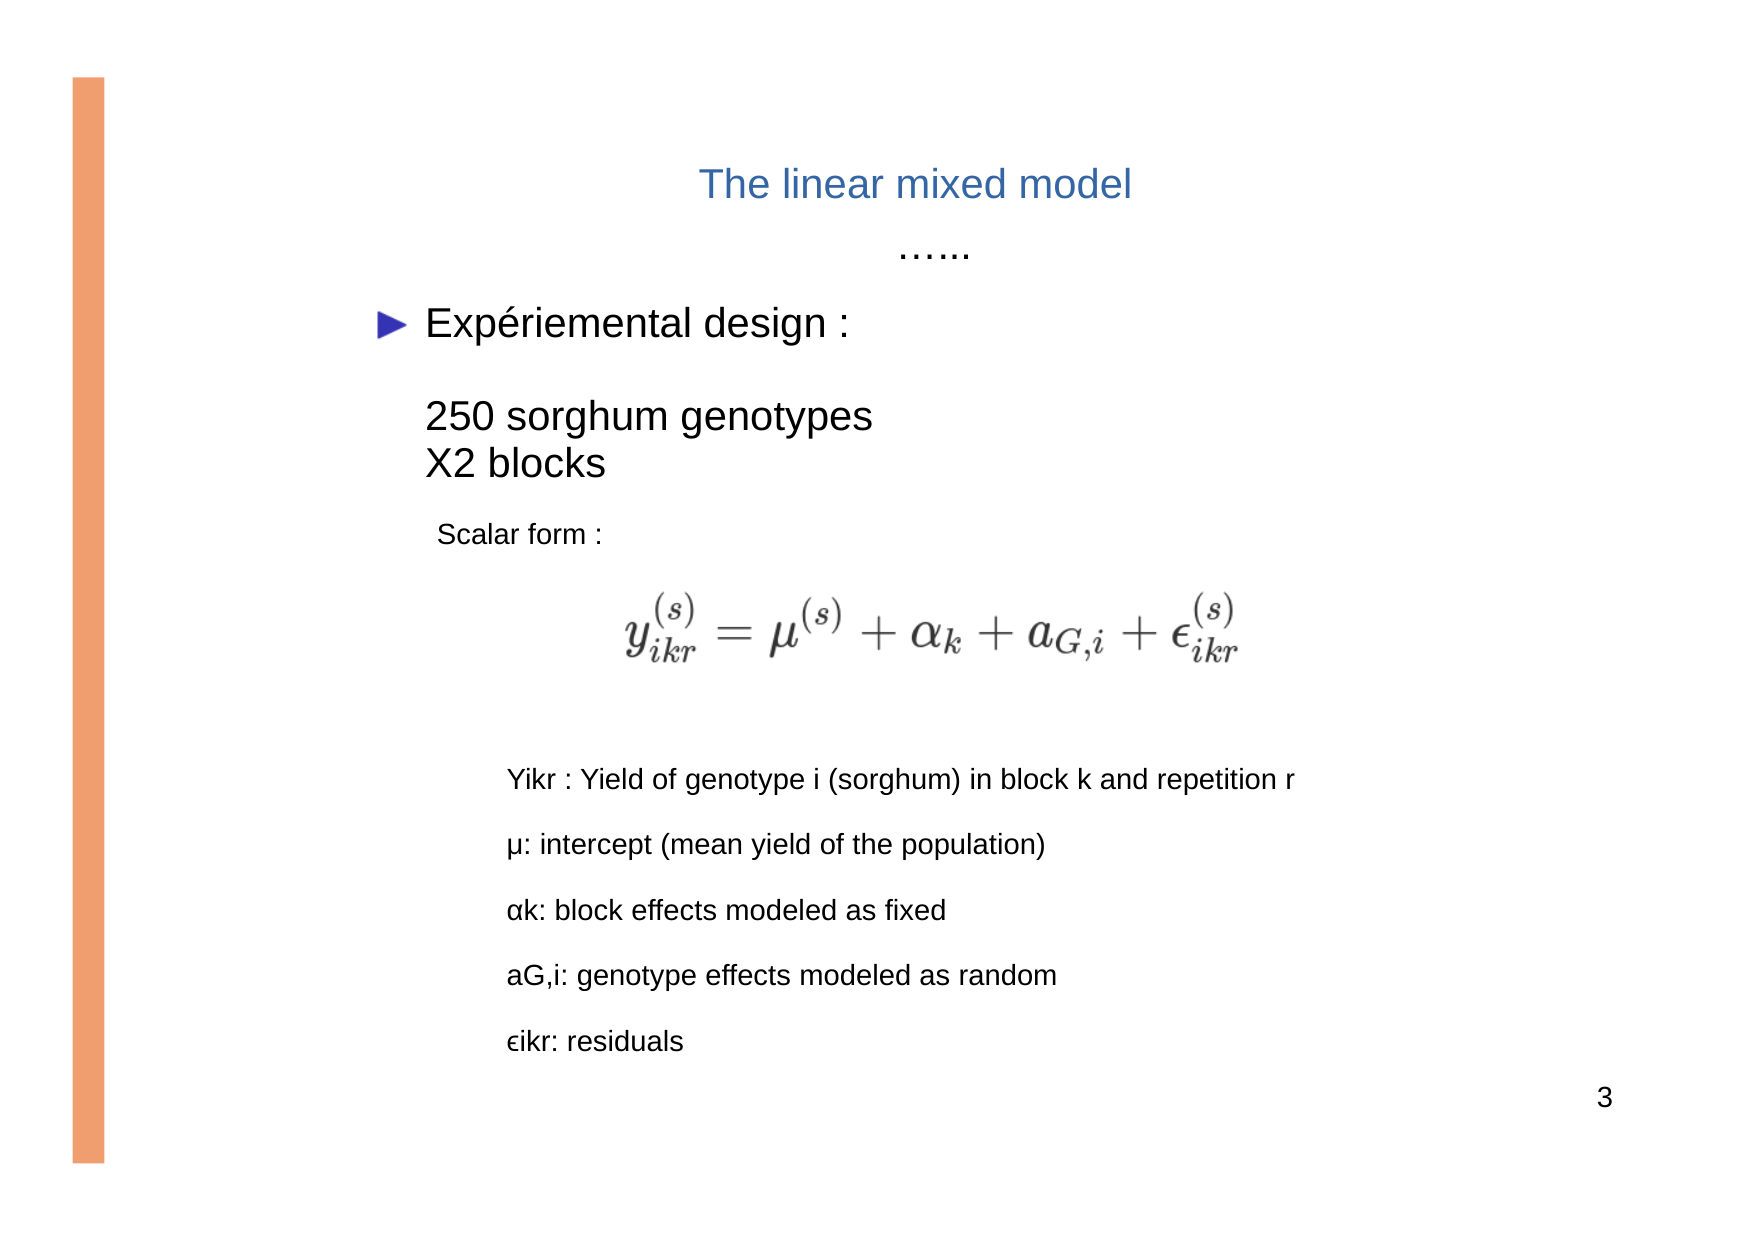

The linear mixed model
…...
Expériemental design :
250 sorghum genotypes
X2 blocks
Scalar form :
Yikr : Yield of genotype i (sorghum) in block k and repetition r
μ: intercept (mean yield of the population)
αk: block effects modeled as fixed
aG,i: genotype effects modeled as random
ϵikr: residuals
3